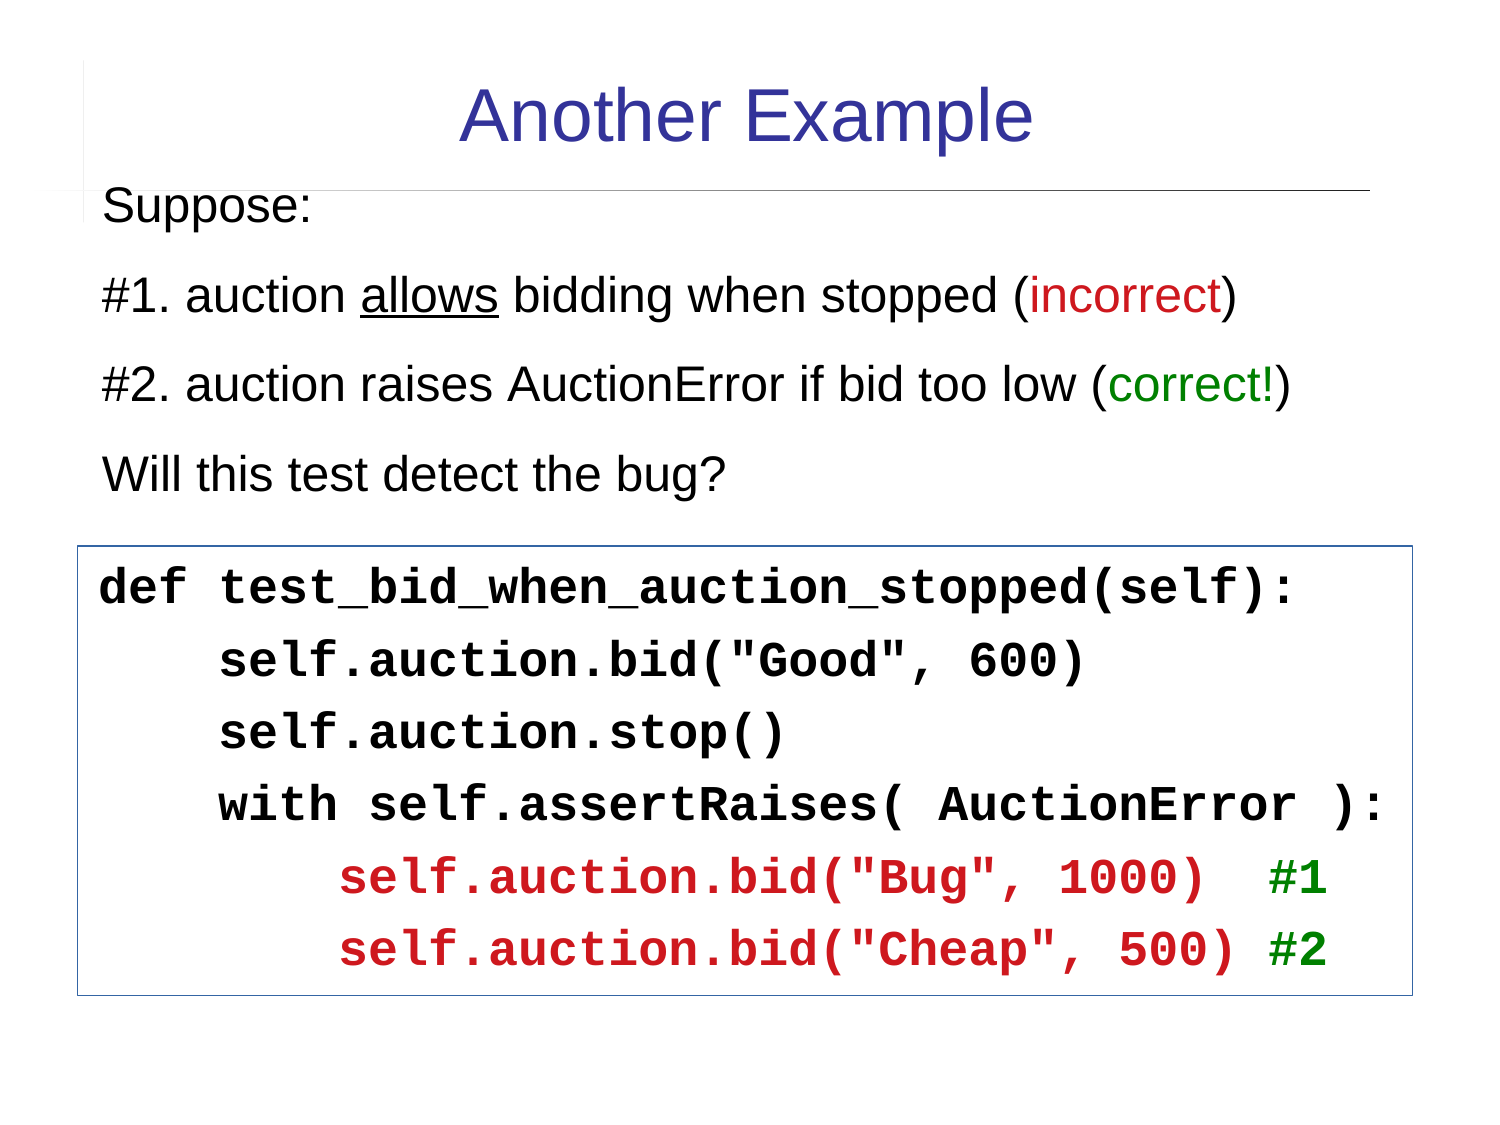

# Another Example
Suppose:
#1. auction allows bidding when stopped (incorrect)
#2. auction raises AuctionError if bid too low (correct!)
Will this test detect the bug?
def test_bid_when_auction_stopped(self):
 self.auction.bid("Good", 600)
 self.auction.stop()
 with self.assertRaises( AuctionError ):
 self.auction.bid("Bug", 1000) #1
 self.auction.bid("Cheap", 500) #2